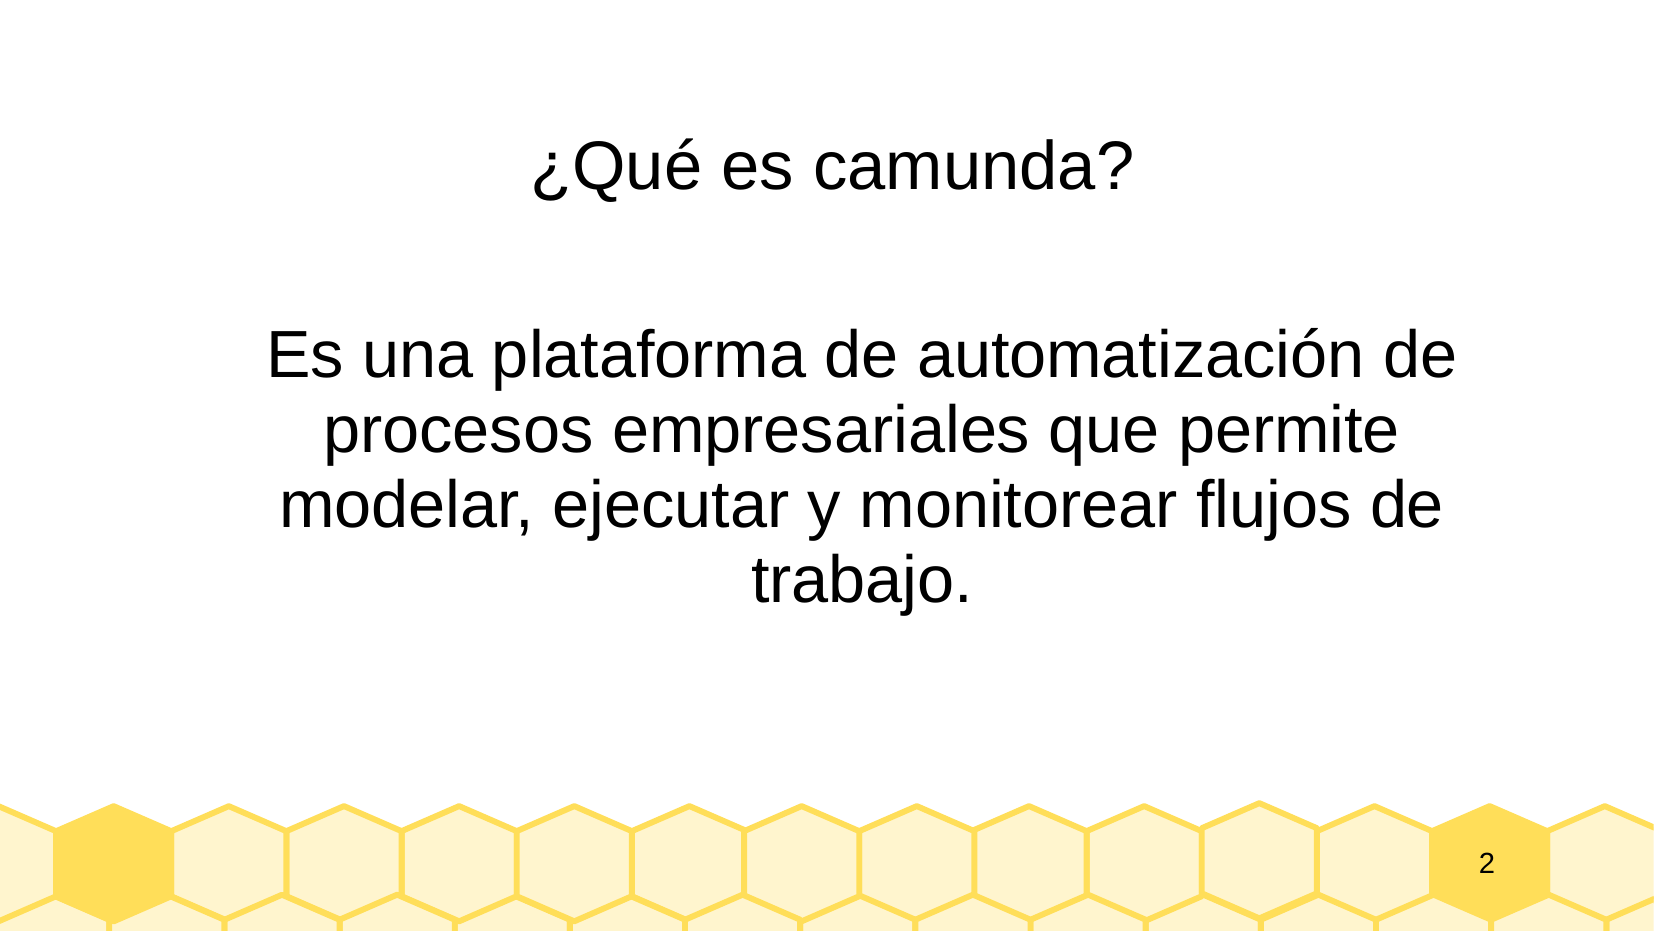

# ¿Qué es camunda?
Es una plataforma de automatización de procesos empresariales que permite modelar, ejecutar y monitorear flujos de trabajo.